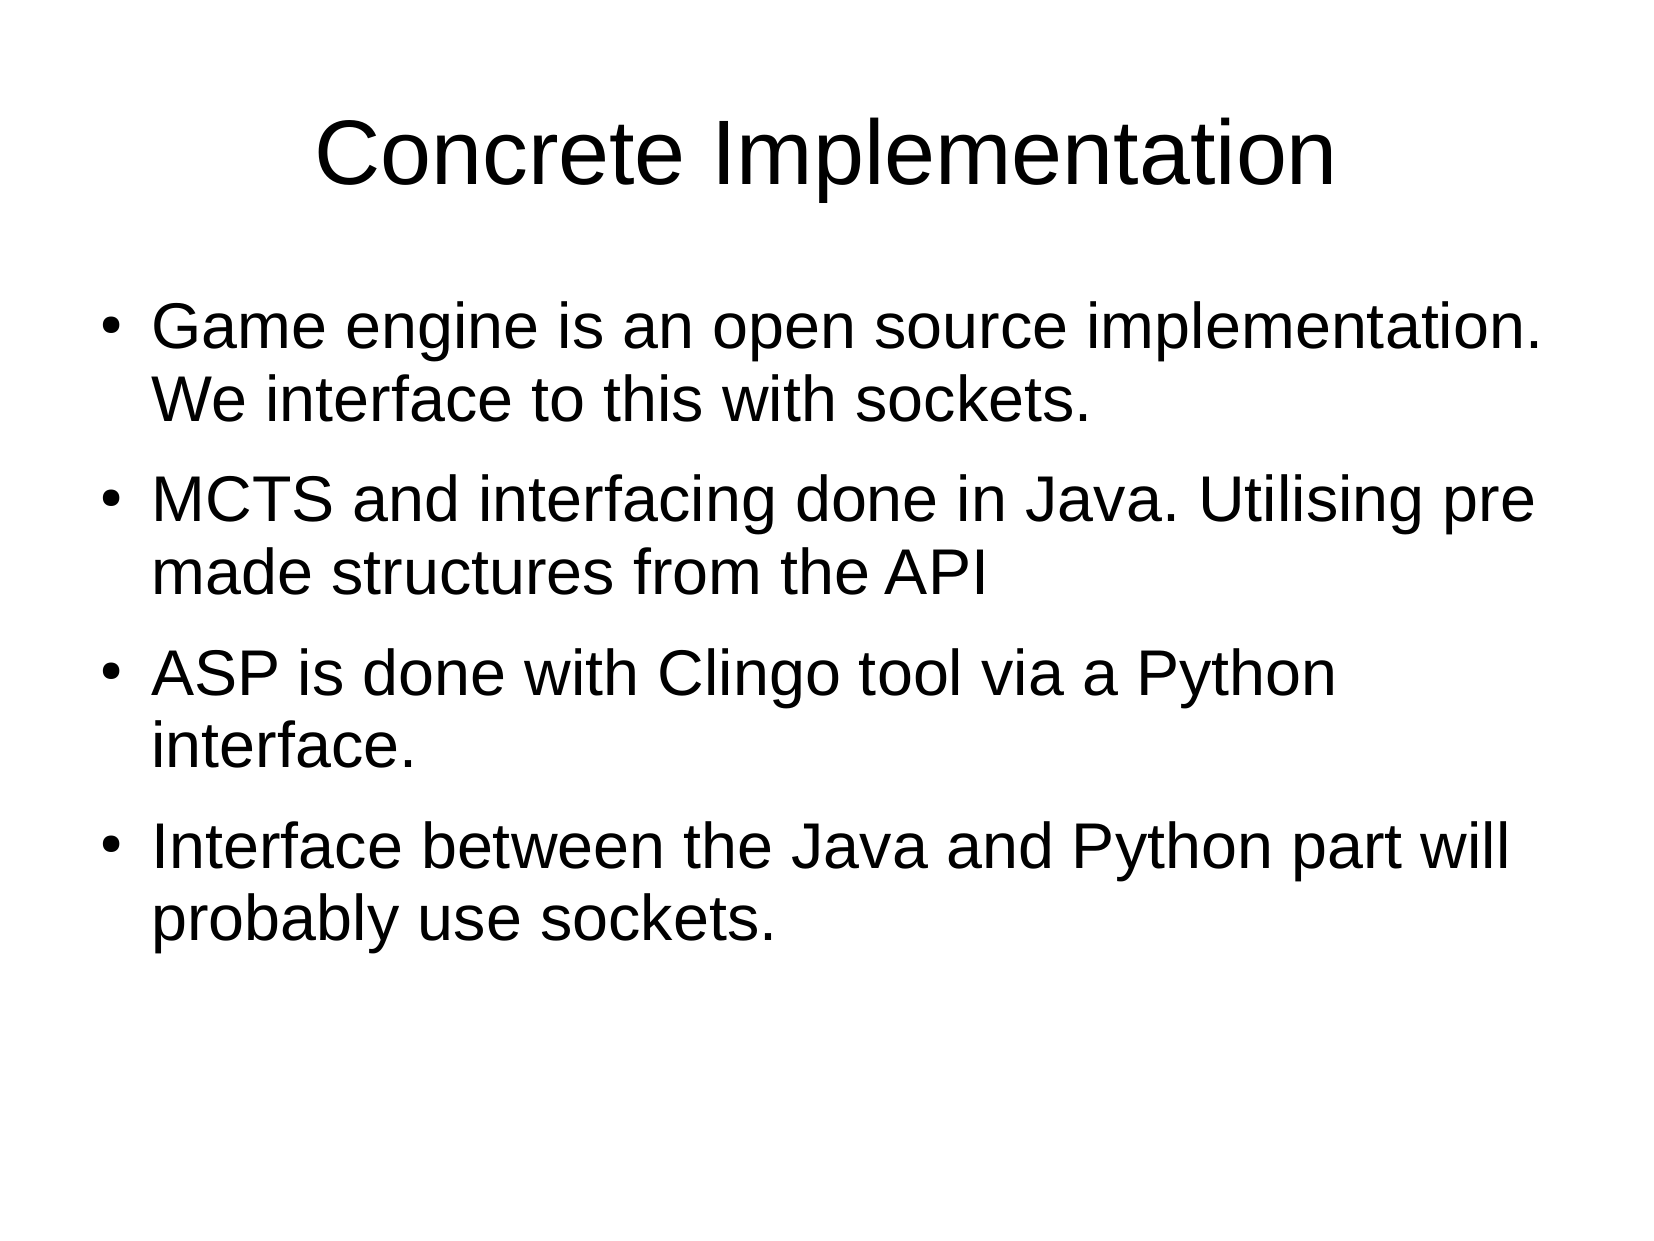

# Concrete Implementation
Game engine is an open source implementation. We interface to this with sockets.
MCTS and interfacing done in Java. Utilising pre made structures from the API
ASP is done with Clingo tool via a Python interface.
Interface between the Java and Python part will probably use sockets.